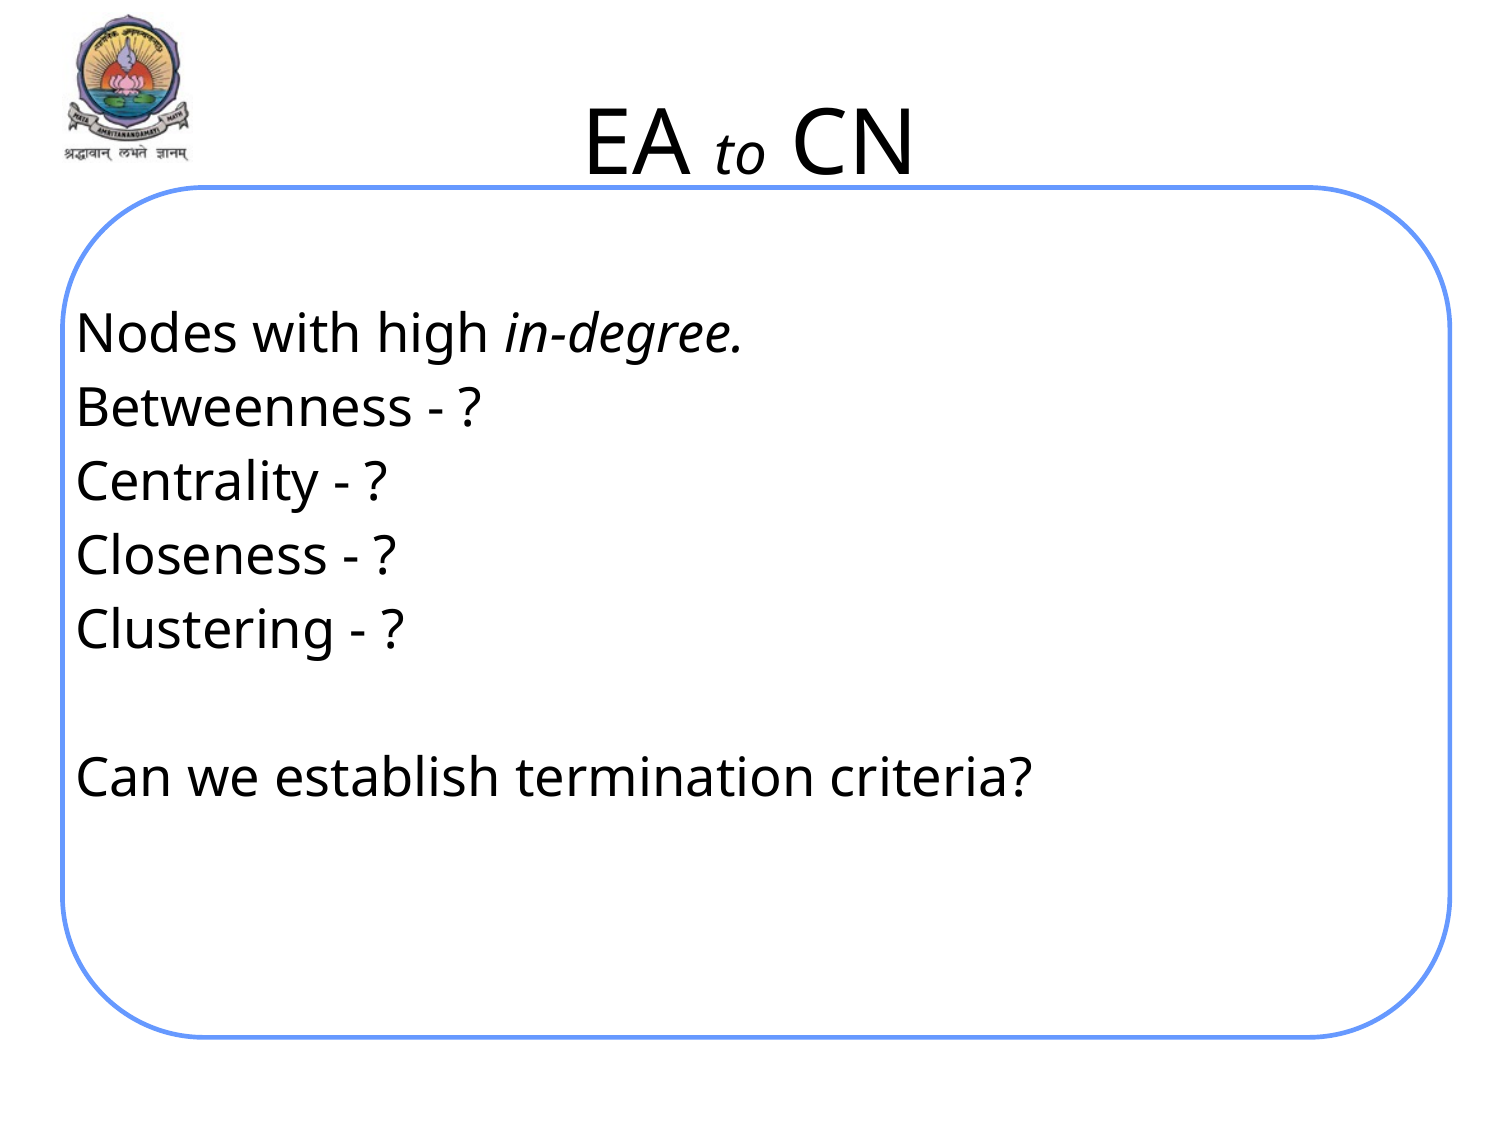

# EA to CN
Nodes with high in-degree.
Betweenness - ?
Centrality - ?
Closeness - ?
Clustering - ?
Can we establish termination criteria?